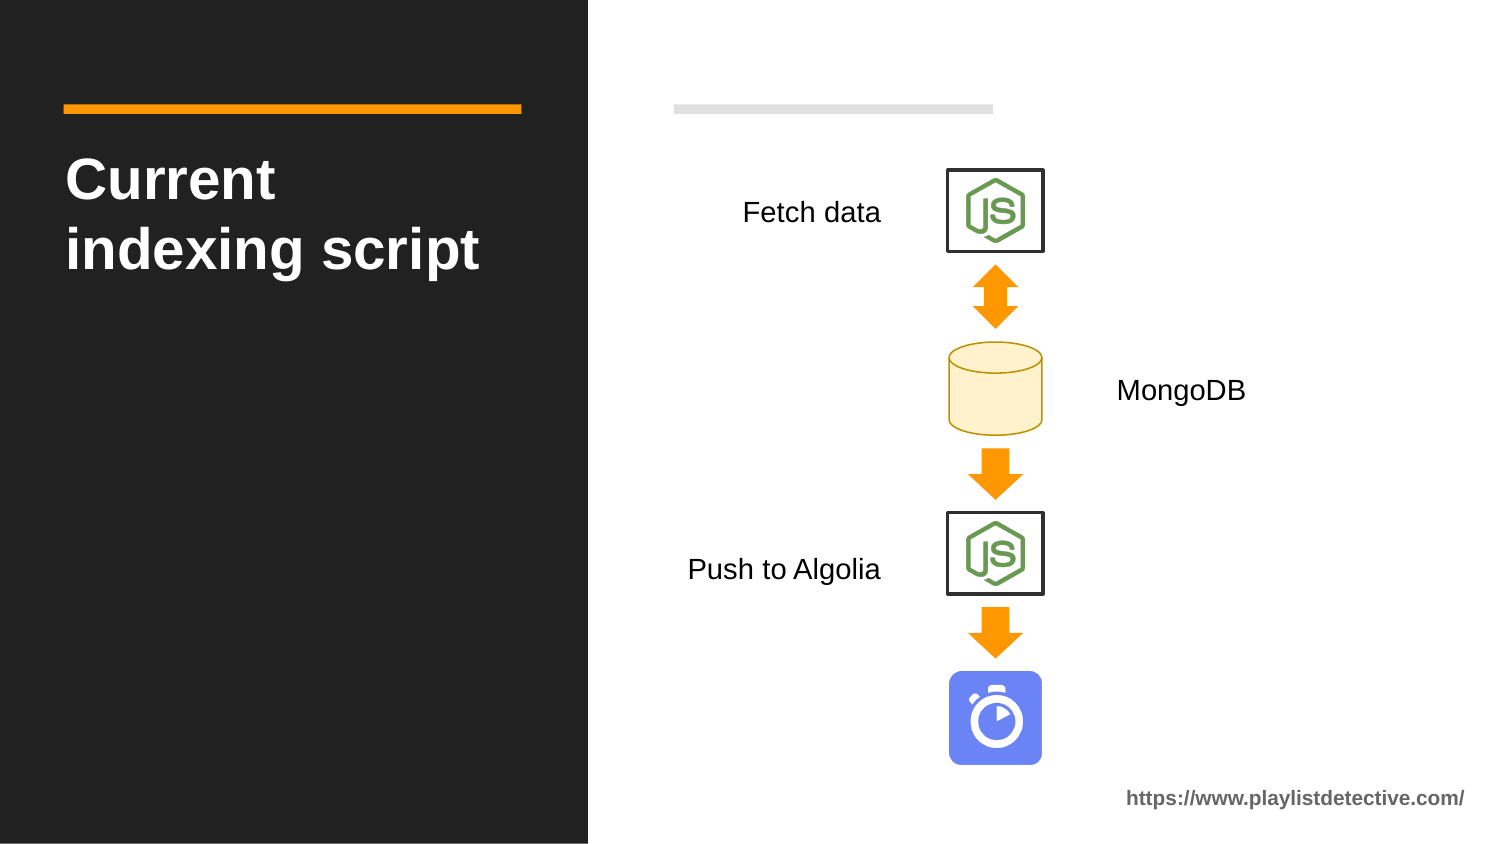

# Current indexing script
Fetch data
MongoDB
Push to Algolia
https://www.playlistdetective.com/